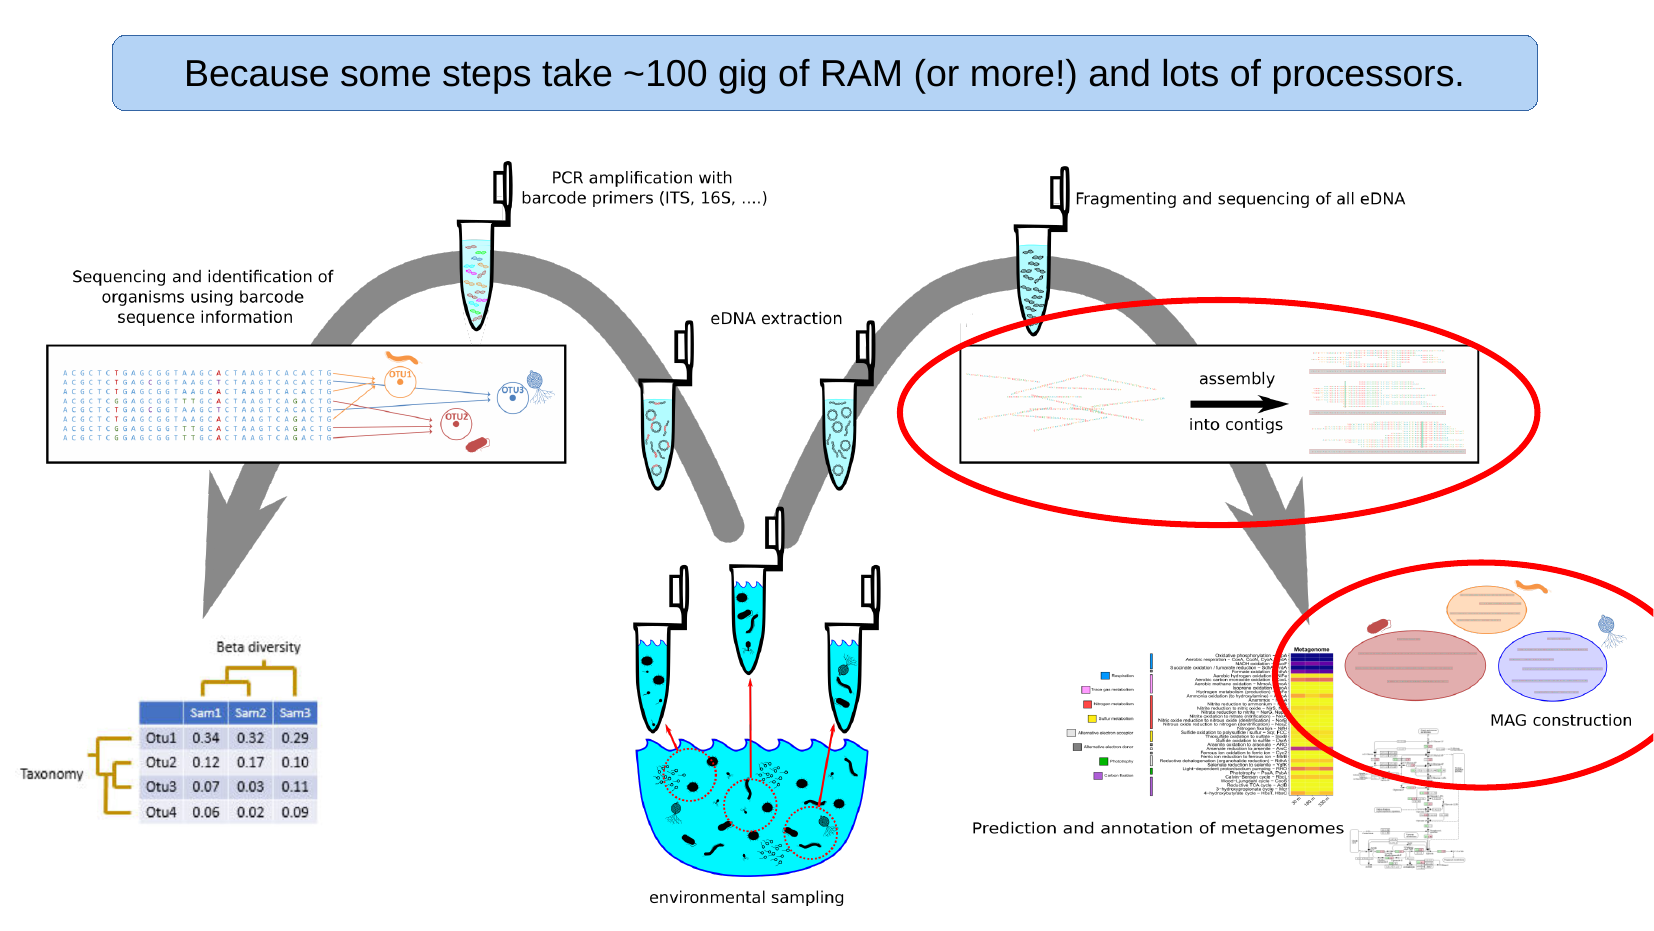

Because some steps take ~100 gig of RAM (or more!) and lots of processors.